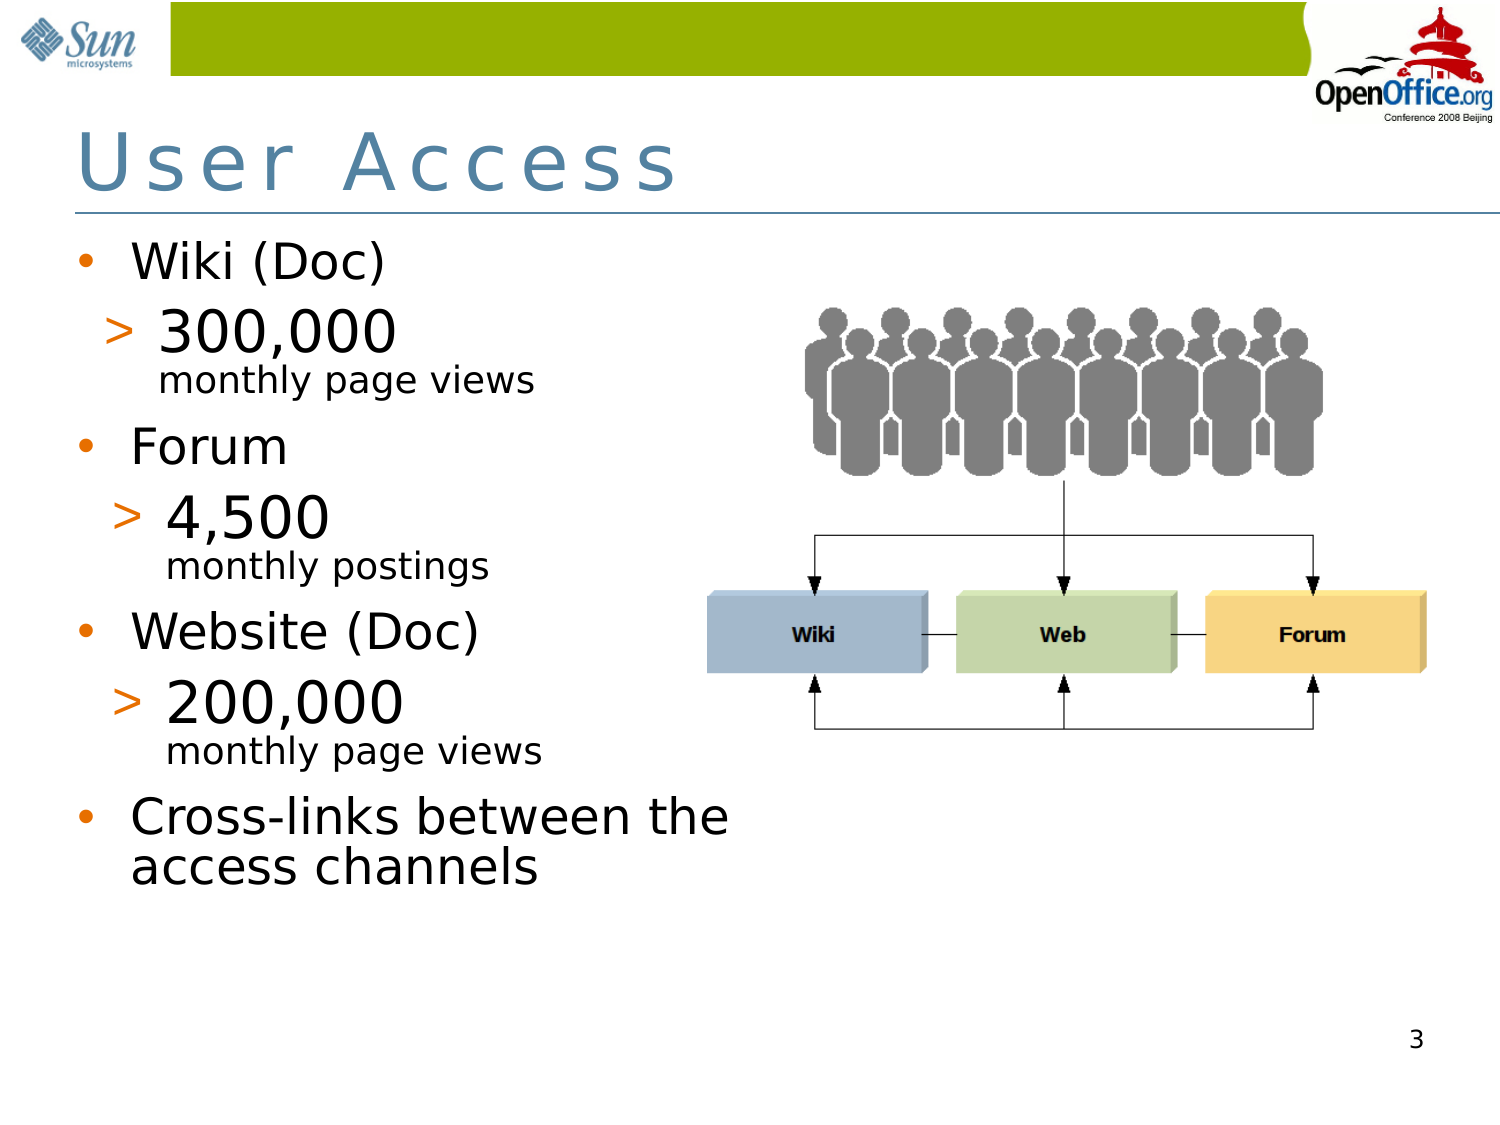

# User Access
Wiki (Doc)
300,000
monthly page views
Forum
4,500
monthly postings
Website (Doc)
200,000
monthly page views
Cross-links between the access channels
3